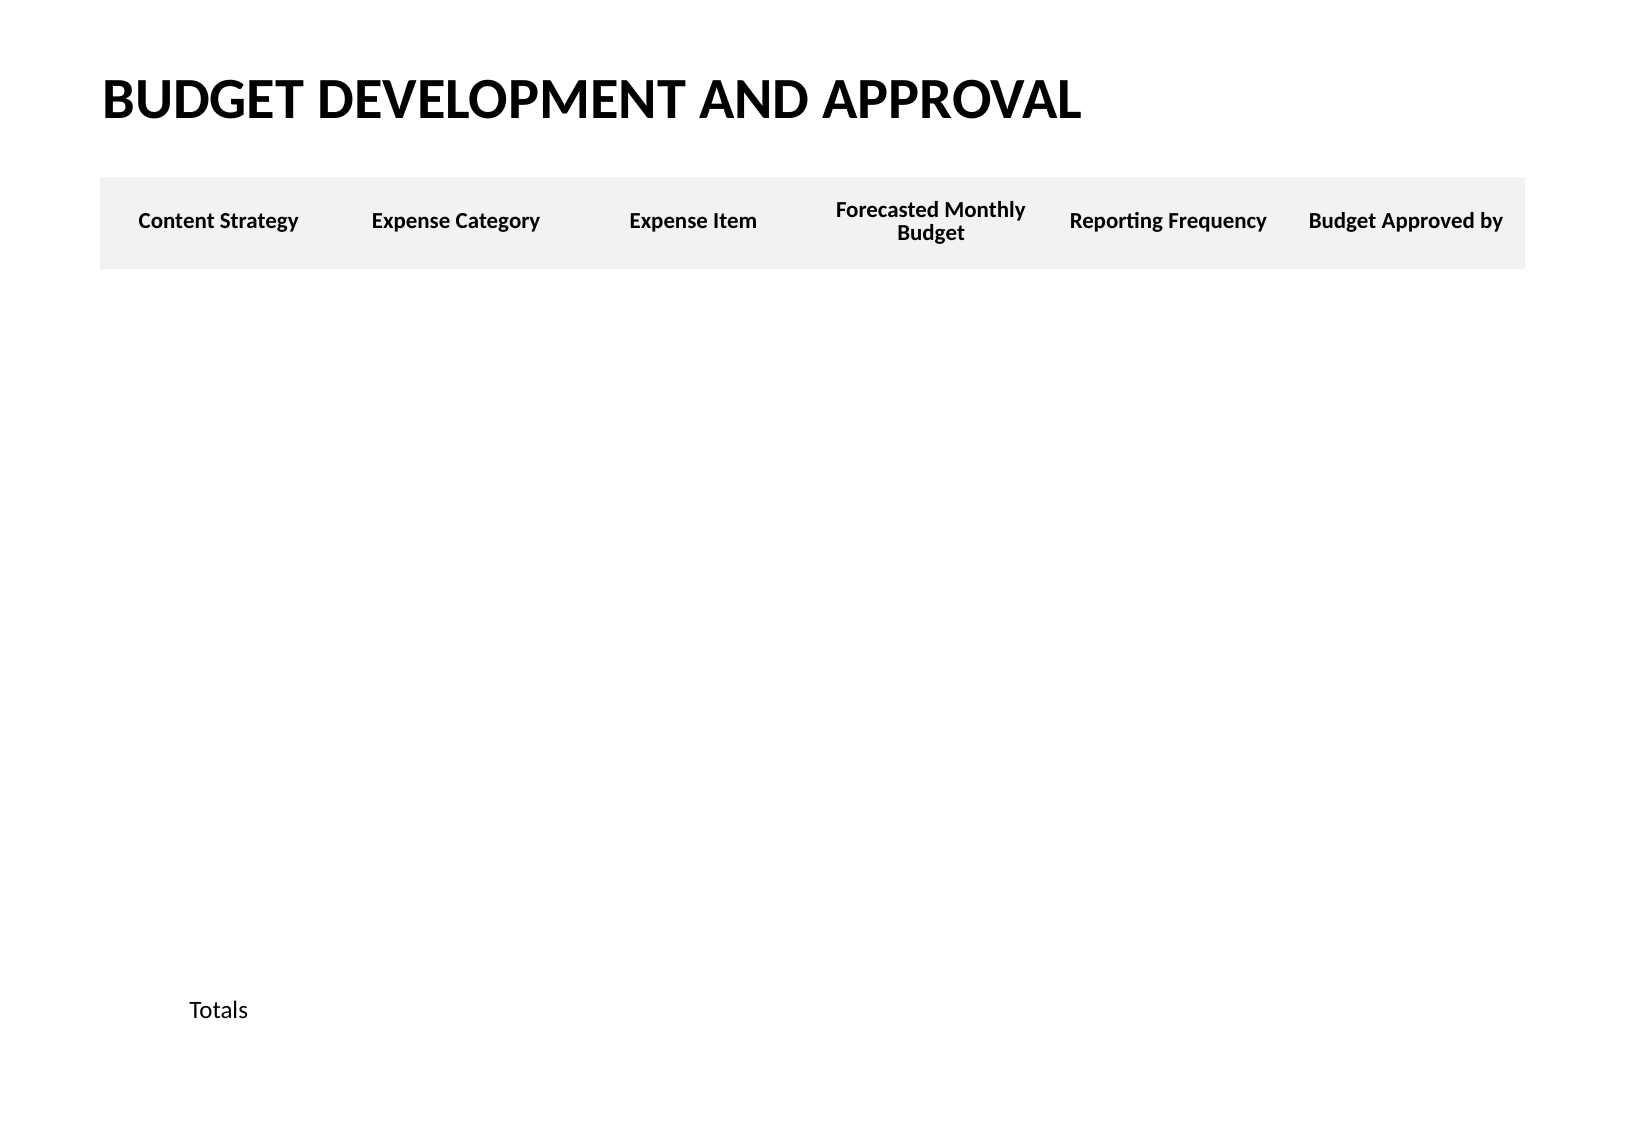

BUDGET DEVELOPMENT AND APPROVAL
| Content Strategy | Expense Category | Expense Item | Forecasted Monthly Budget | Reporting Frequency | Budget Approved by |
| --- | --- | --- | --- | --- | --- |
| | | | | | |
| | | | | | |
| | | | | | |
| | | | | | |
| Totals | | | | | |